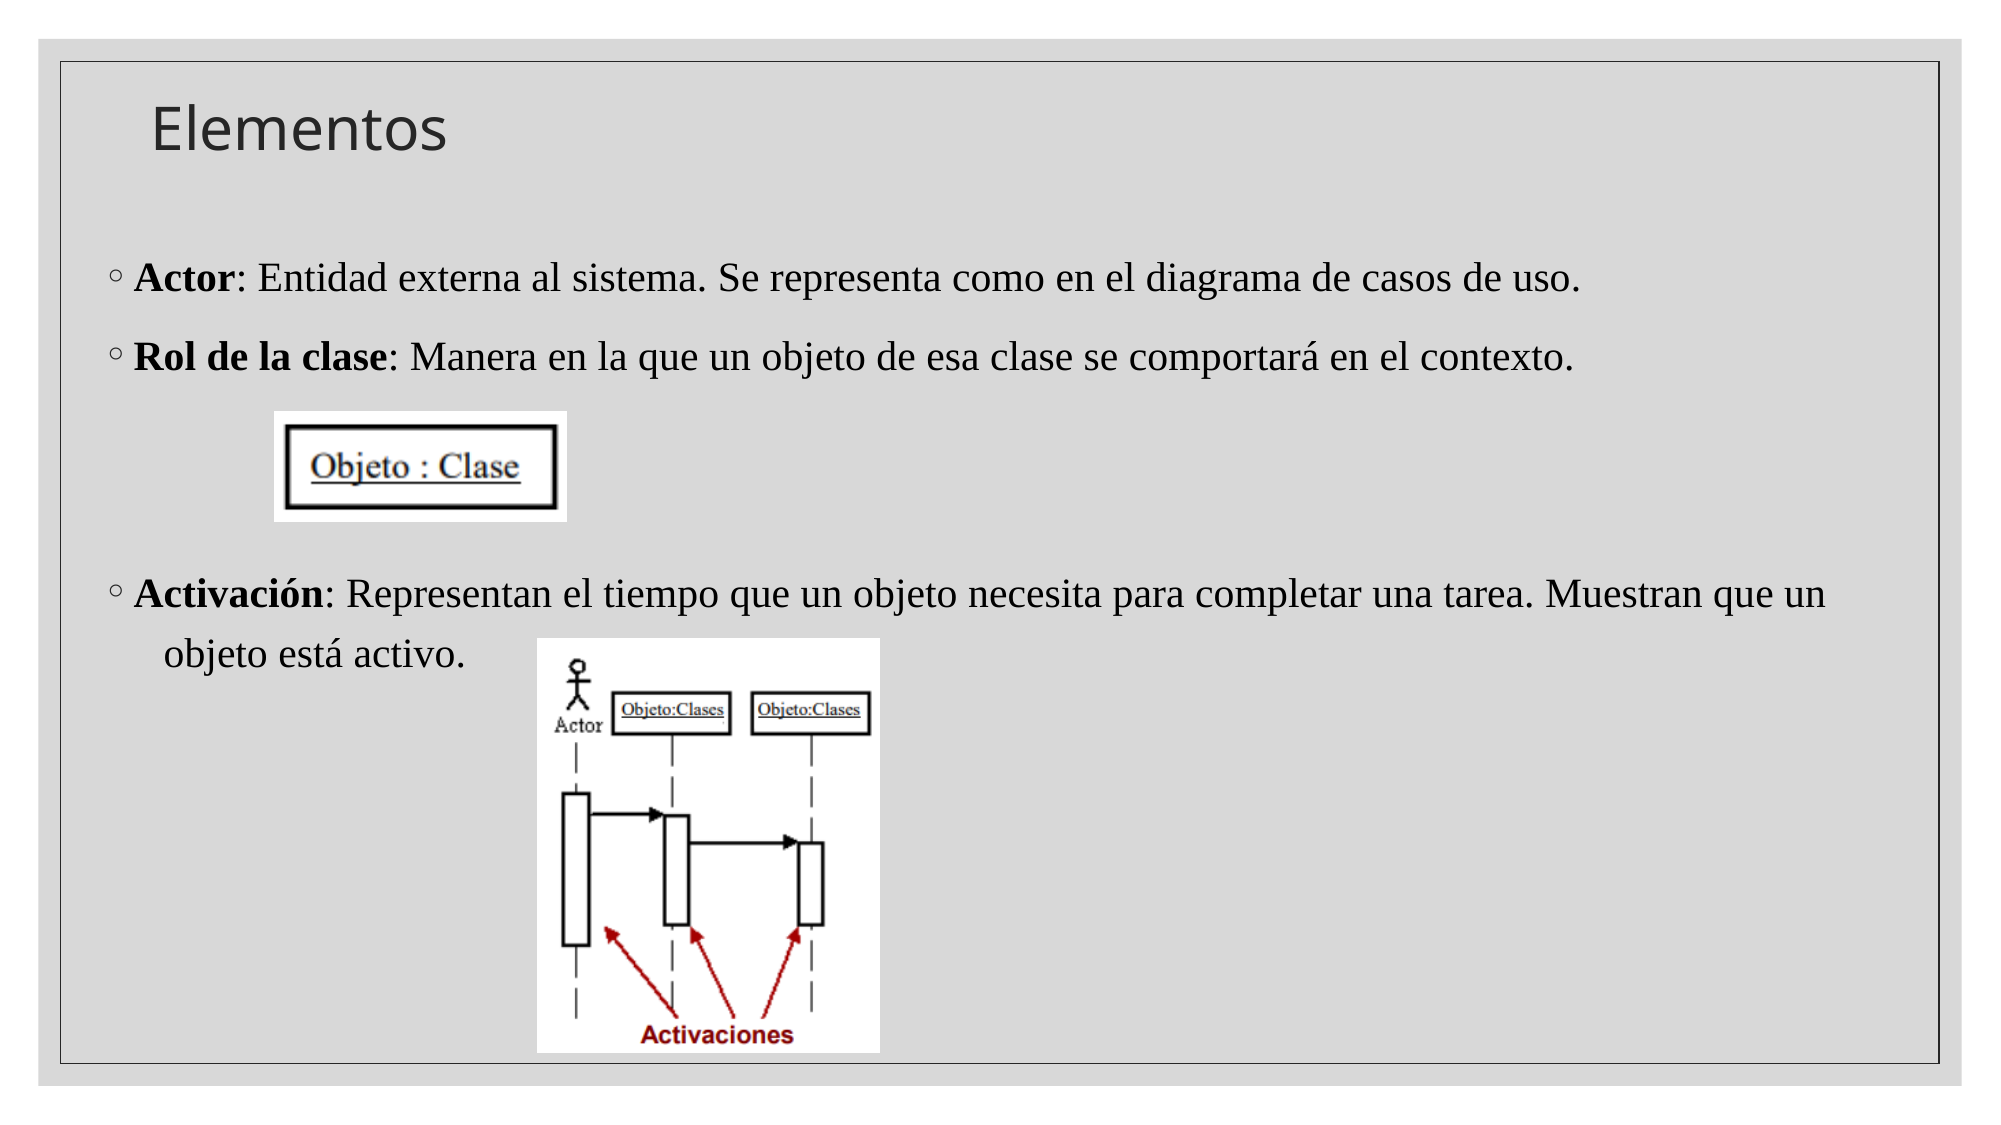

# Elementos
Actor: Entidad externa al sistema. Se representa como en el diagrama de casos de uso.
Rol de la clase: Manera en la que un objeto de esa clase se comportará en el contexto.
Activación: Representan el tiempo que un objeto necesita para completar una tarea. Muestran que un objeto está activo.